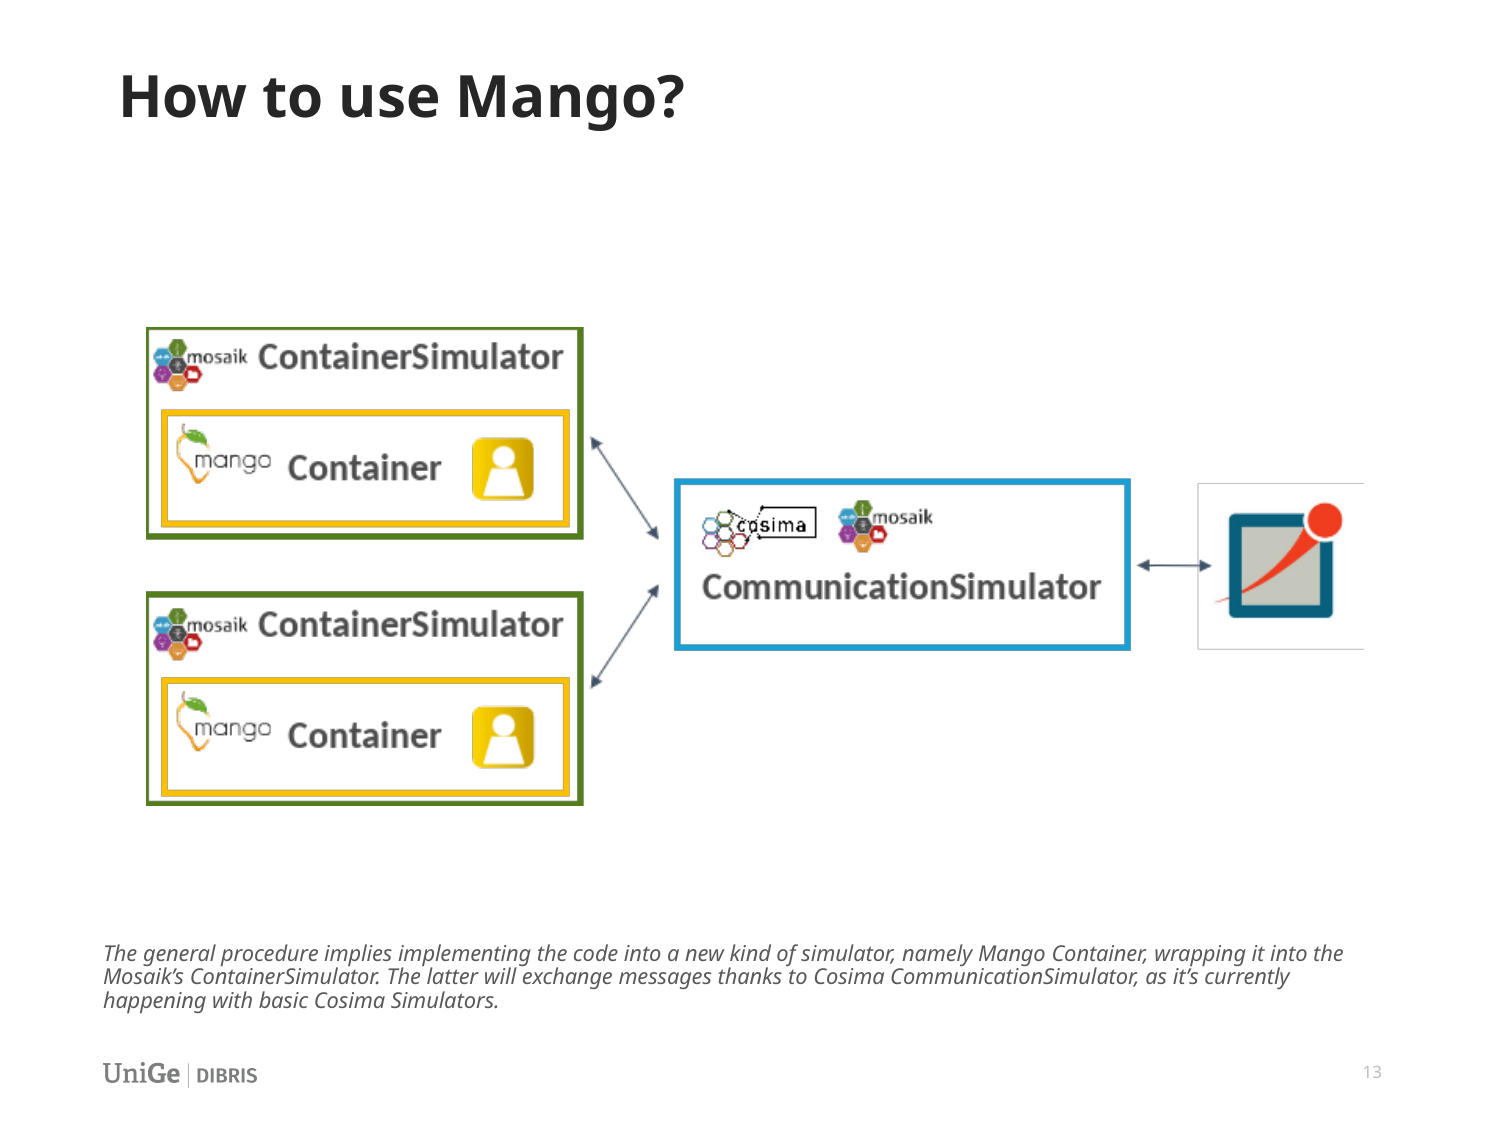

How to use Mango?
# The general procedure implies implementing the code into a new kind of simulator, namely Mango Container, wrapping it into the Mosaik’s ContainerSimulator. The latter will exchange messages thanks to Cosima CommunicationSimulator, as it’s currently happening with basic Cosima Simulators.
13